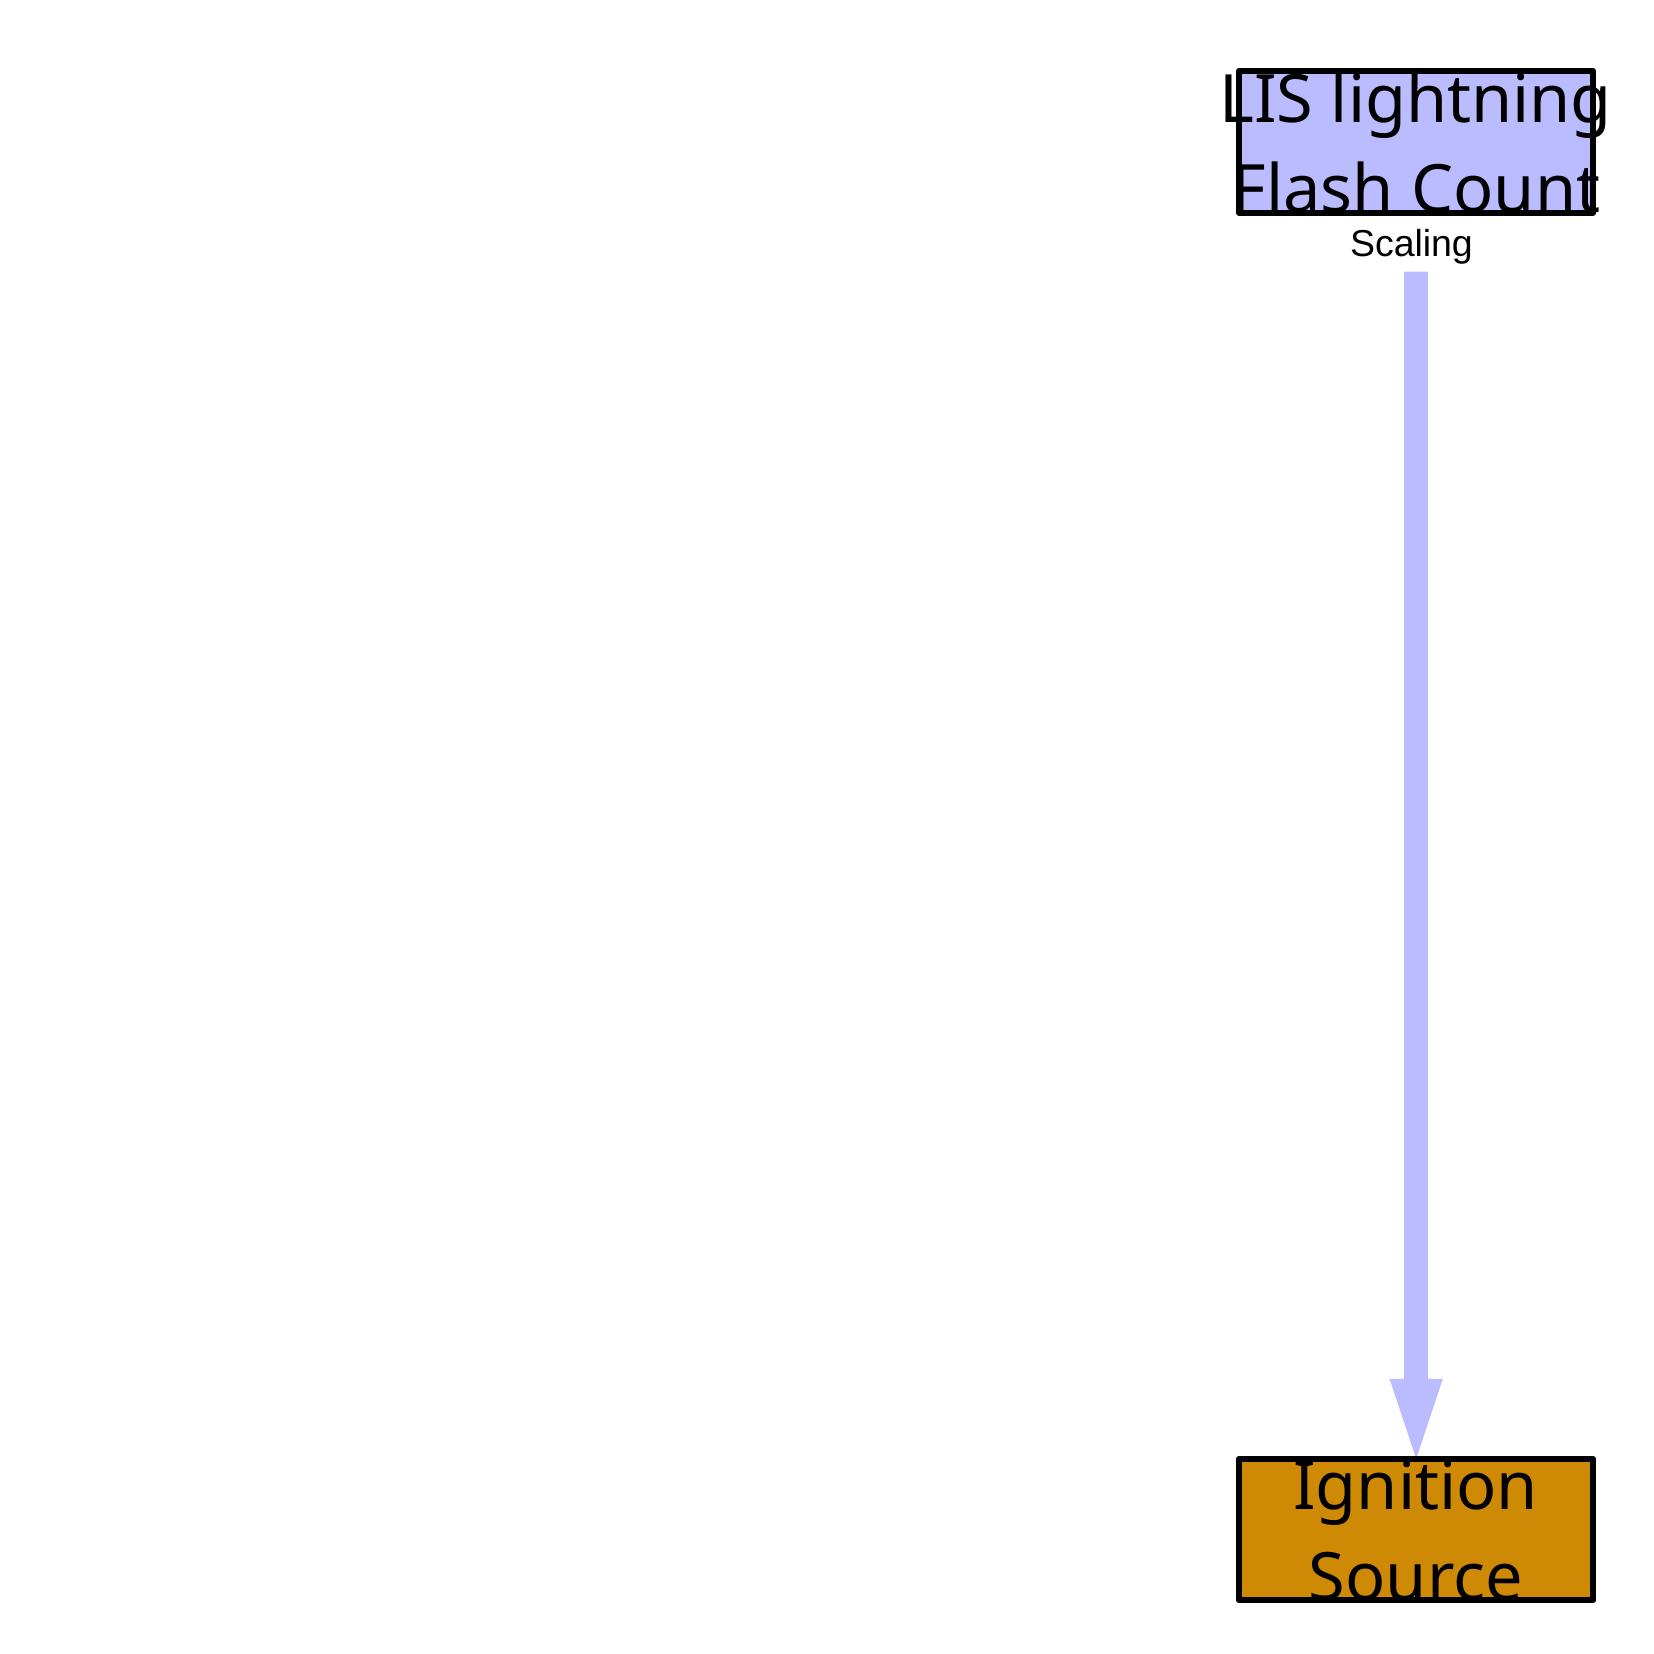

LIS lightning
Flash Count
Scaling
Ignition
Source